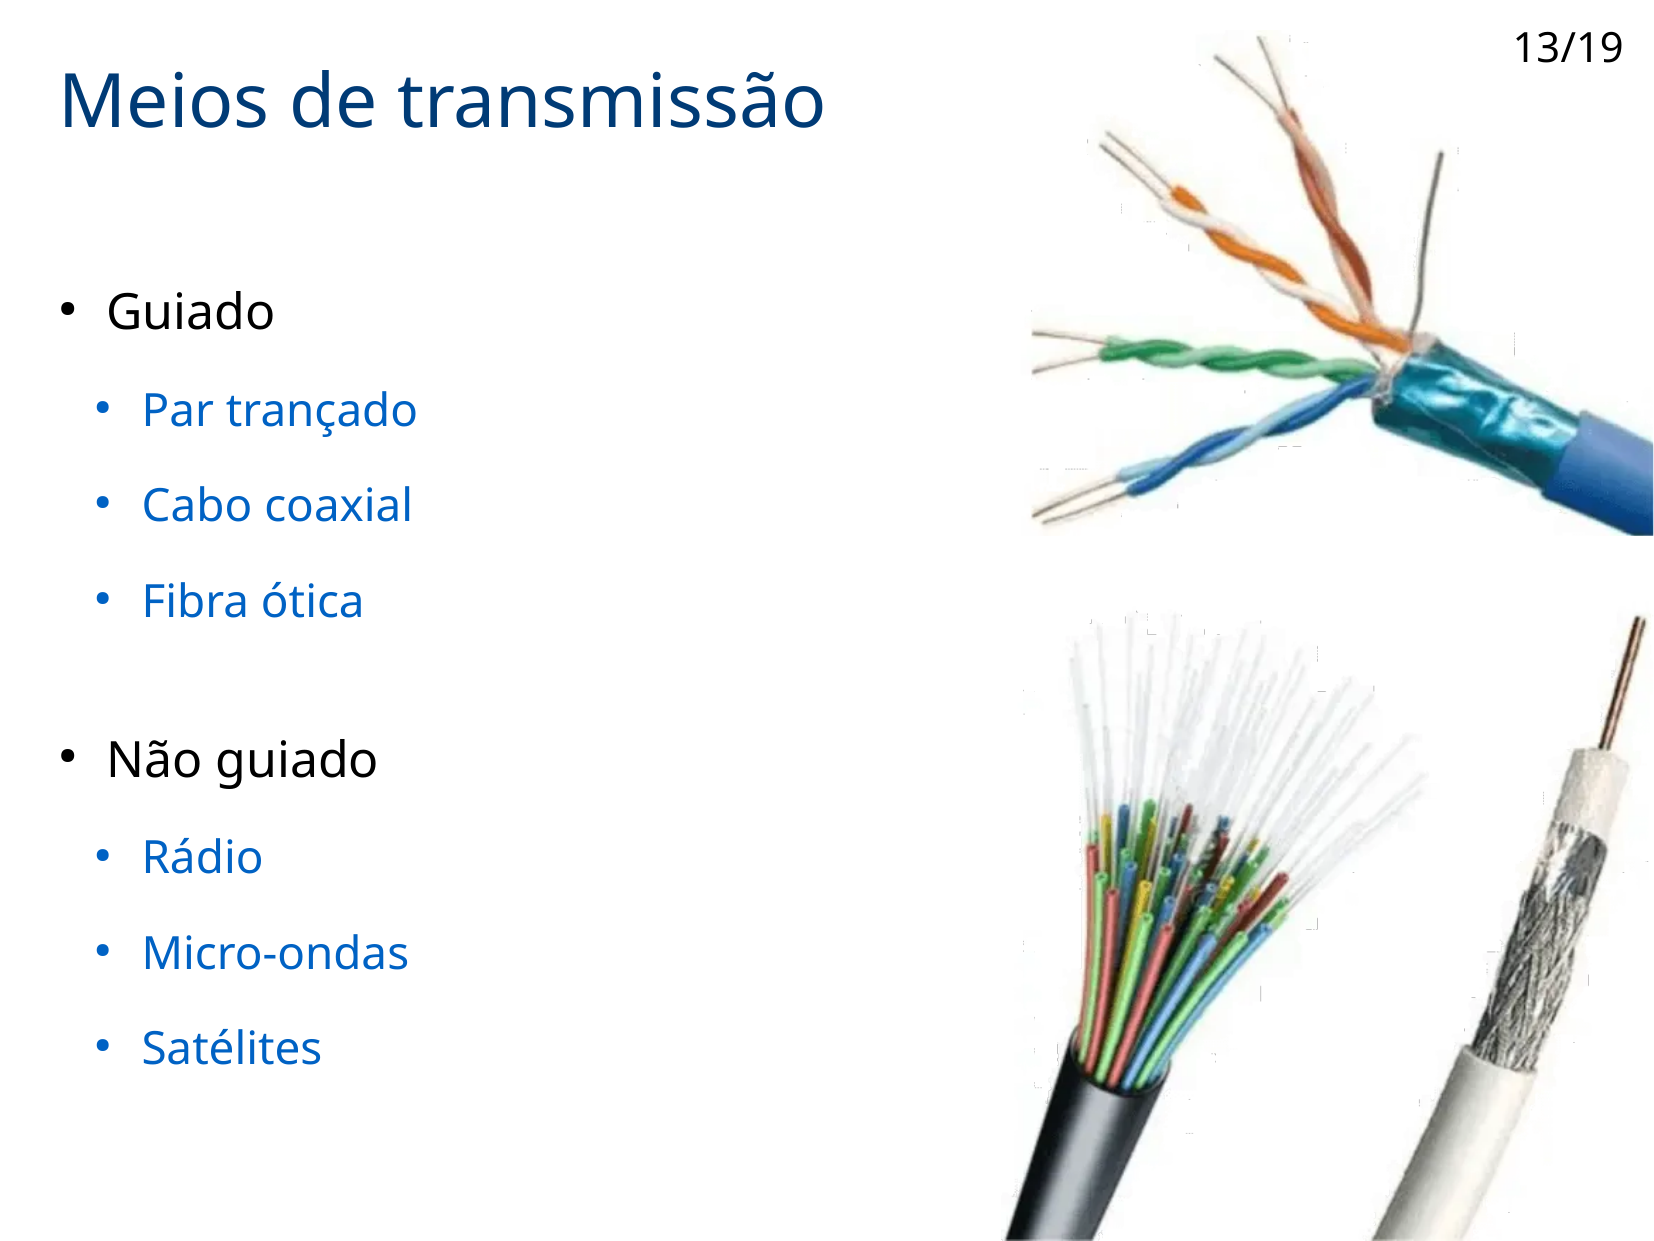

13
# Meios de transmissão
Guiado
Par trançado
Cabo coaxial
Fibra ótica
Não guiado
Rádio
Micro-ondas
Satélites